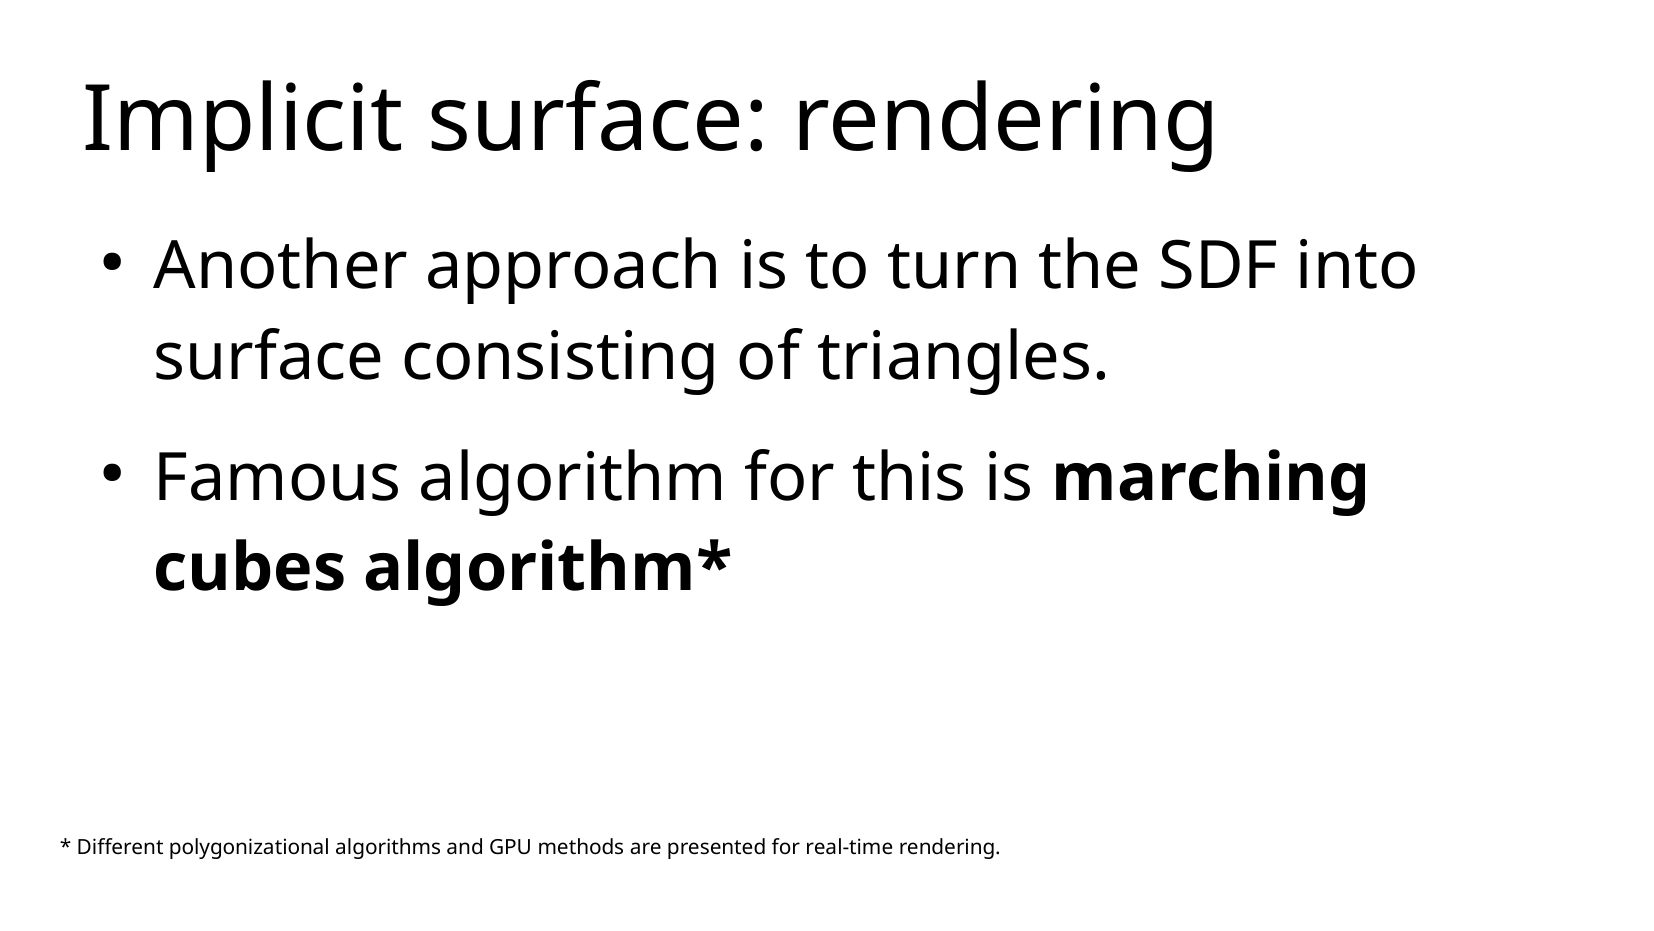

# Implicit surface: rendering
Another approach is to turn the SDF into surface consisting of triangles.
Famous algorithm for this is marching cubes algorithm*
* Different polygonizational algorithms and GPU methods are presented for real-time rendering.